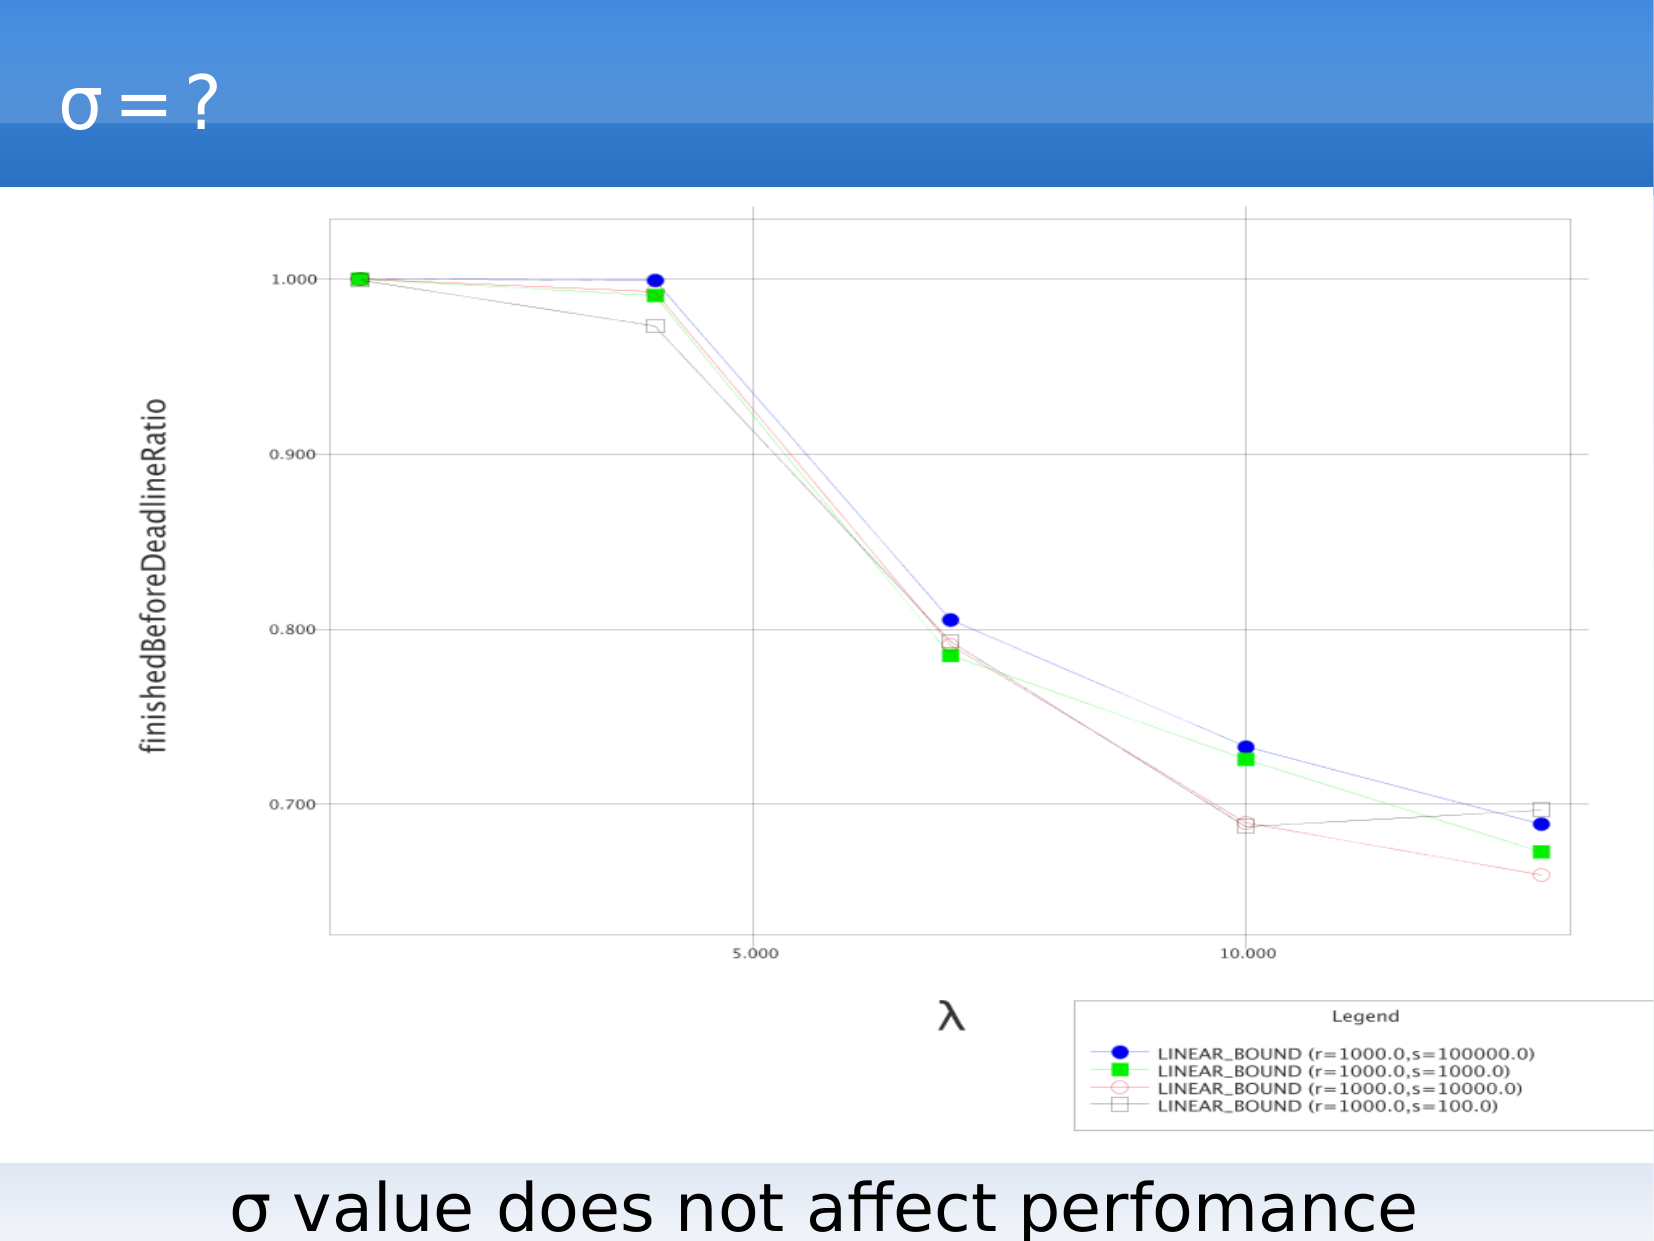

# σ=?
σ value does not affect perfomance